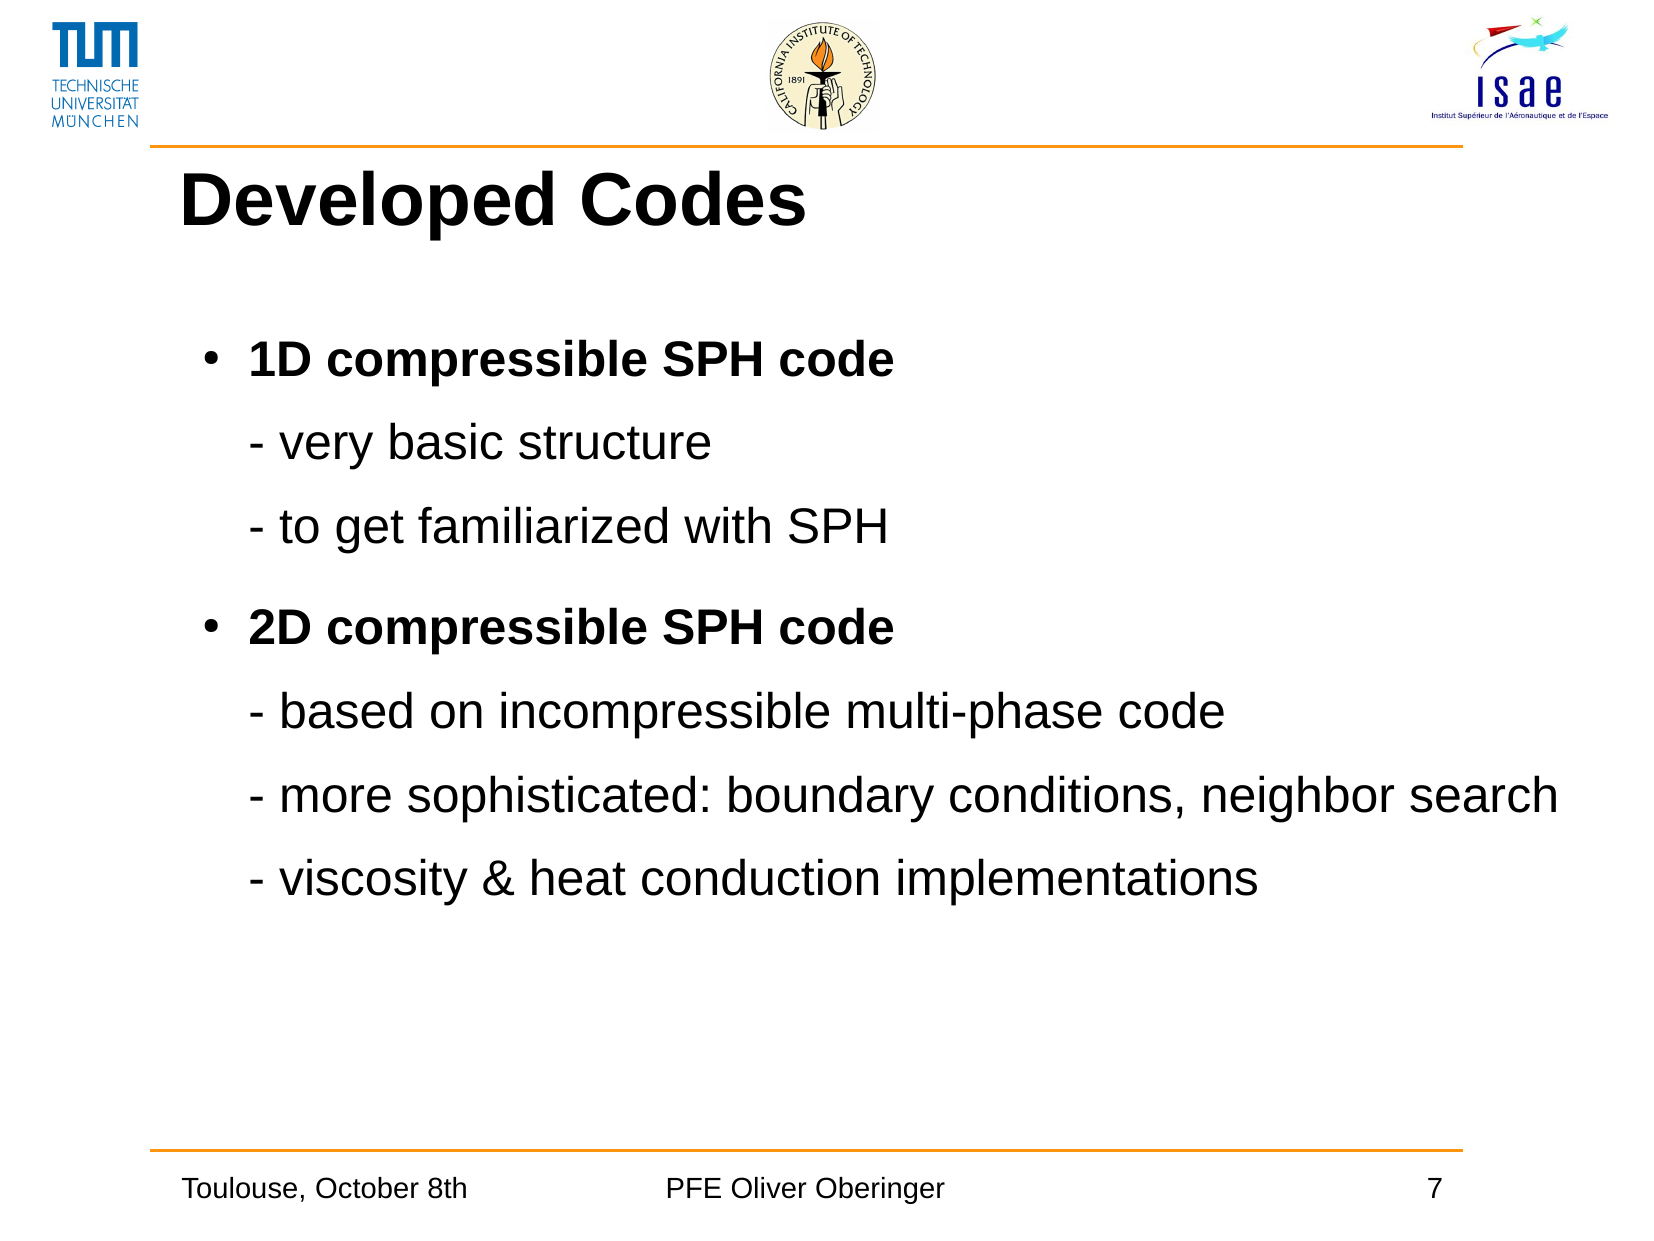

Developed Codes
 1D compressible SPH code
 - very basic structure
 - to get familiarized with SPH
 2D compressible SPH code
 - based on incompressible multi-phase code
 - more sophisticated: boundary conditions, neighbor search
 - viscosity & heat conduction implementations
Toulouse, October 8th
PFE Oliver Oberinger
7